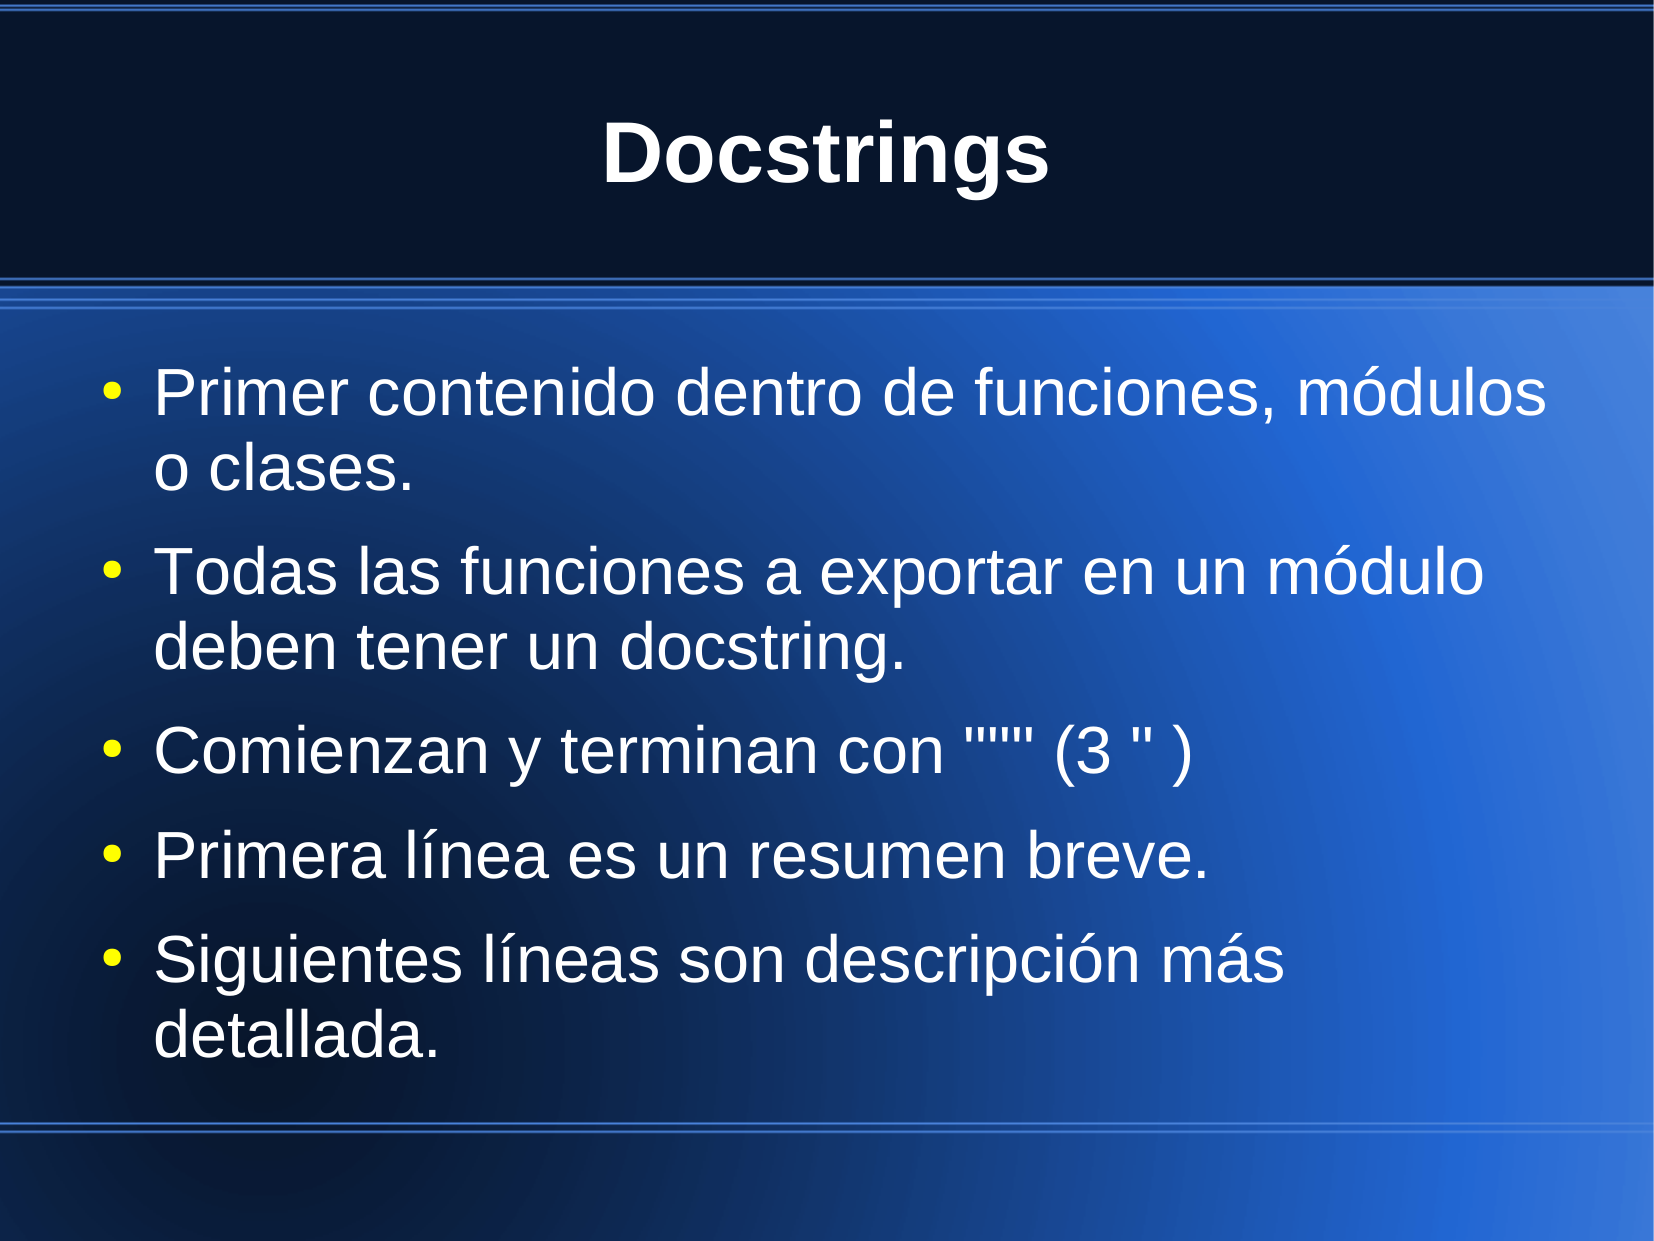

# Docstrings
Primer contenido dentro de funciones, módulos o clases.
Todas las funciones a exportar en un módulo deben tener un docstring.
Comienzan y terminan con """ (3 " )
Primera línea es un resumen breve.
Siguientes líneas son descripción más detallada.